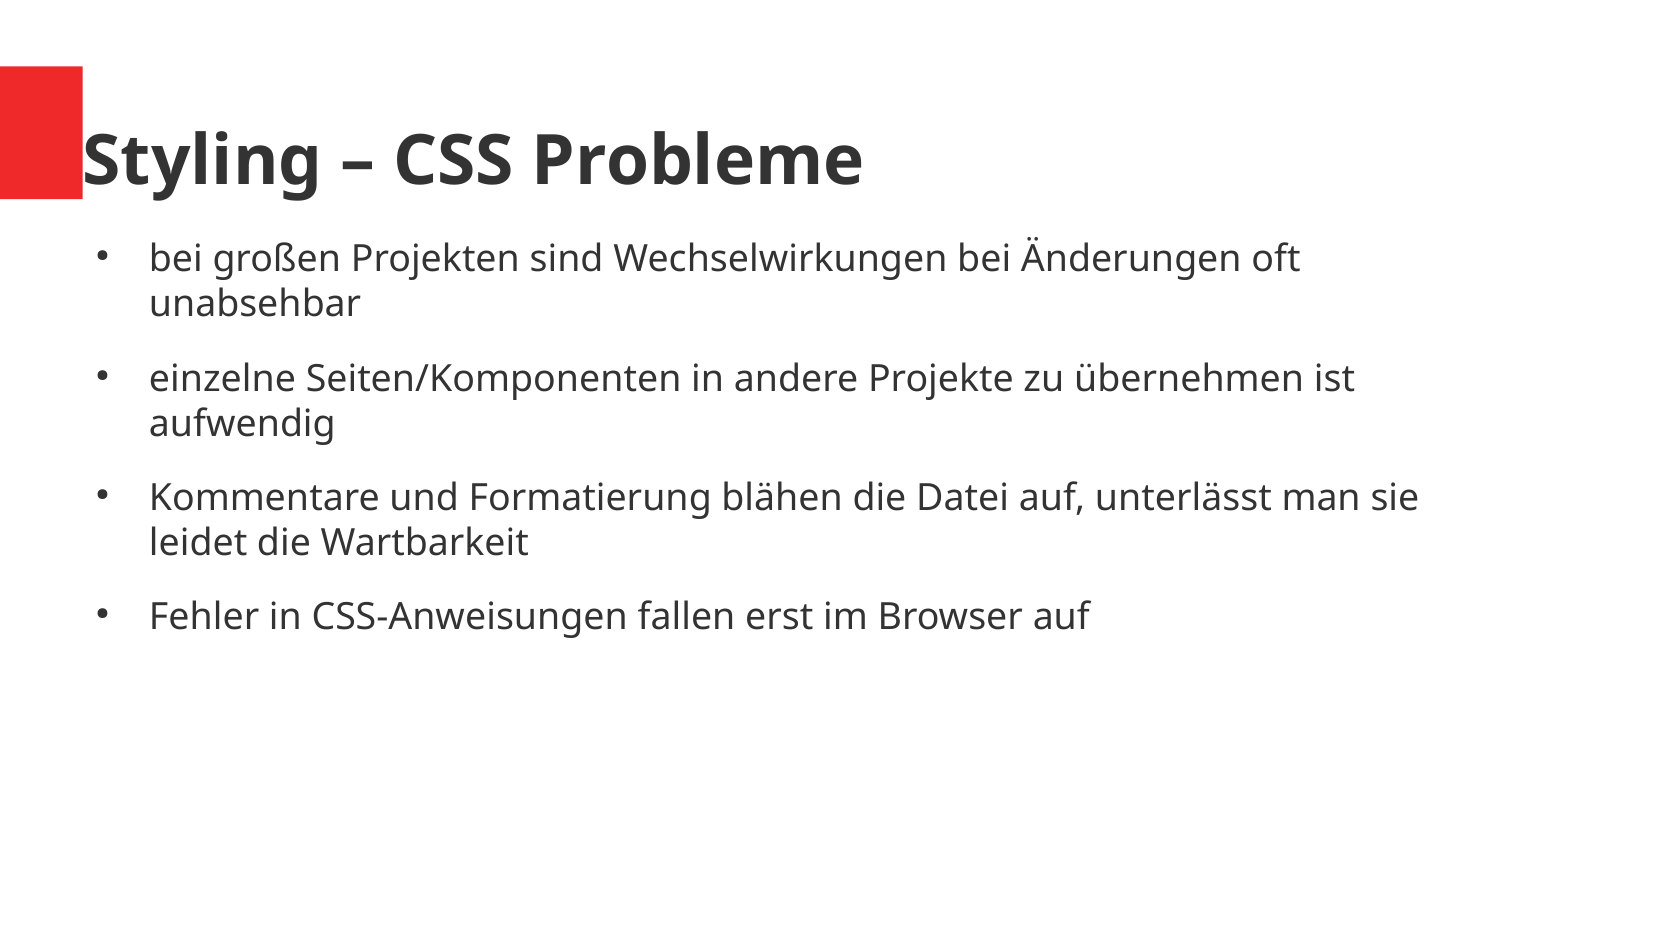

# Styling – CSS Probleme
bei großen Projekten sind Wechselwirkungen bei Änderungen oft unabsehbar
einzelne Seiten/Komponenten in andere Projekte zu übernehmen ist aufwendig
Kommentare und Formatierung blähen die Datei auf, unterlässt man sie leidet die Wartbarkeit
Fehler in CSS-Anweisungen fallen erst im Browser auf